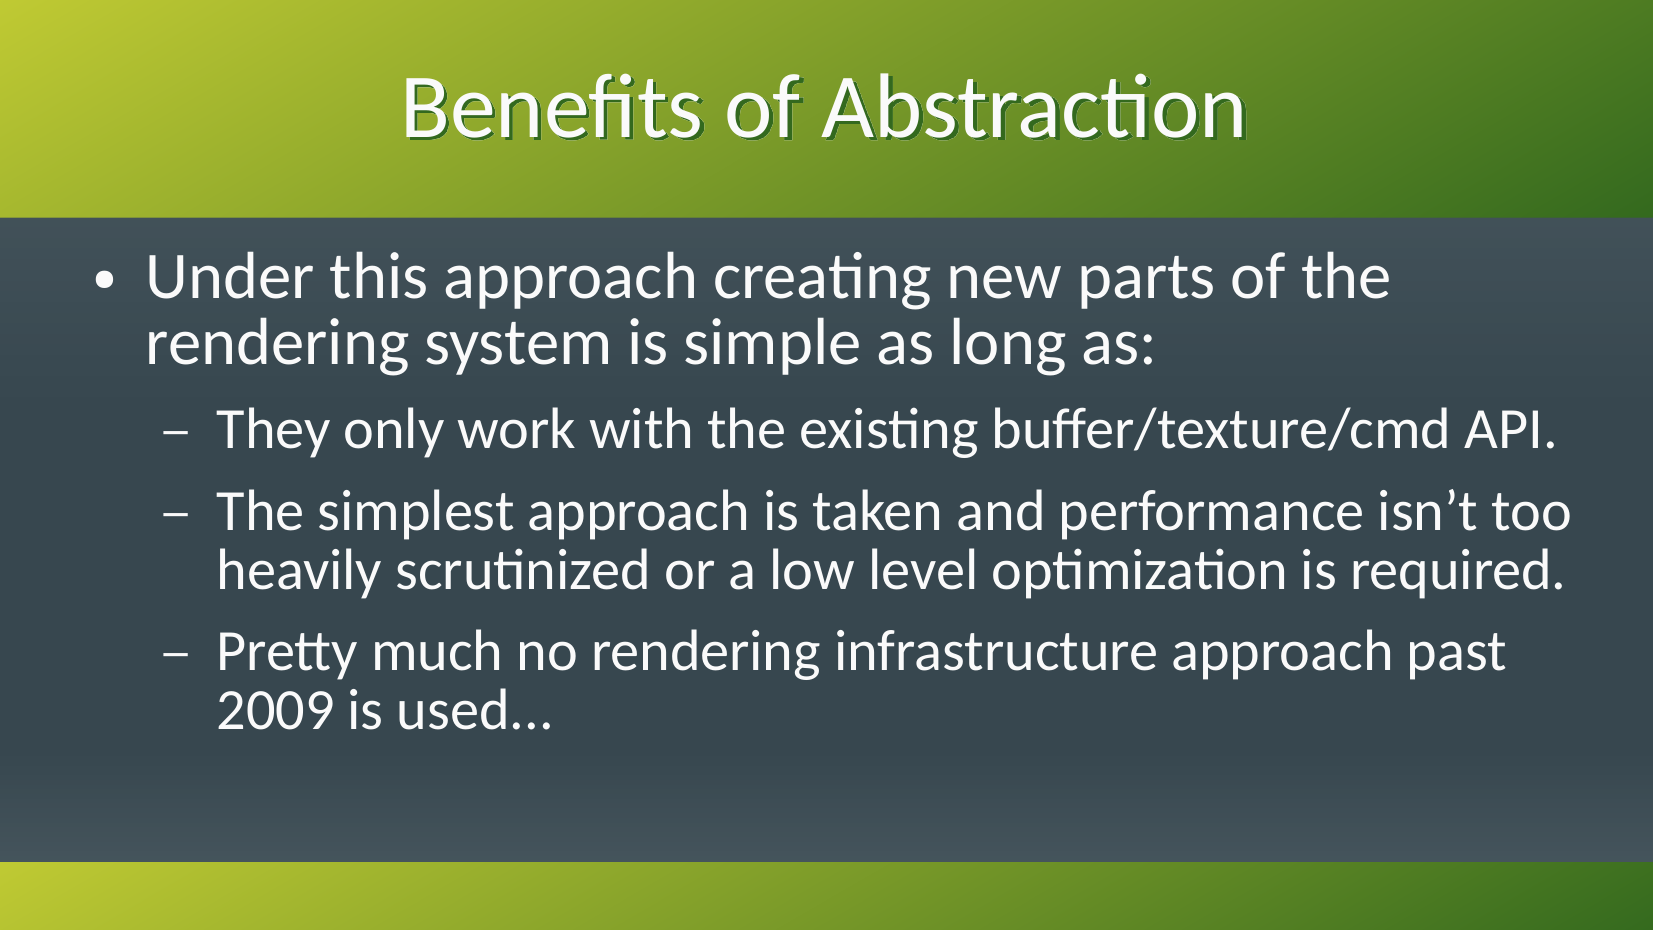

# Benefits of Abstraction
Under this approach creating new parts of the rendering system is simple as long as:
They only work with the existing buffer/texture/cmd API.
The simplest approach is taken and performance isn’t too heavily scrutinized or a low level optimization is required.
Pretty much no rendering infrastructure approach past 2009 is used...